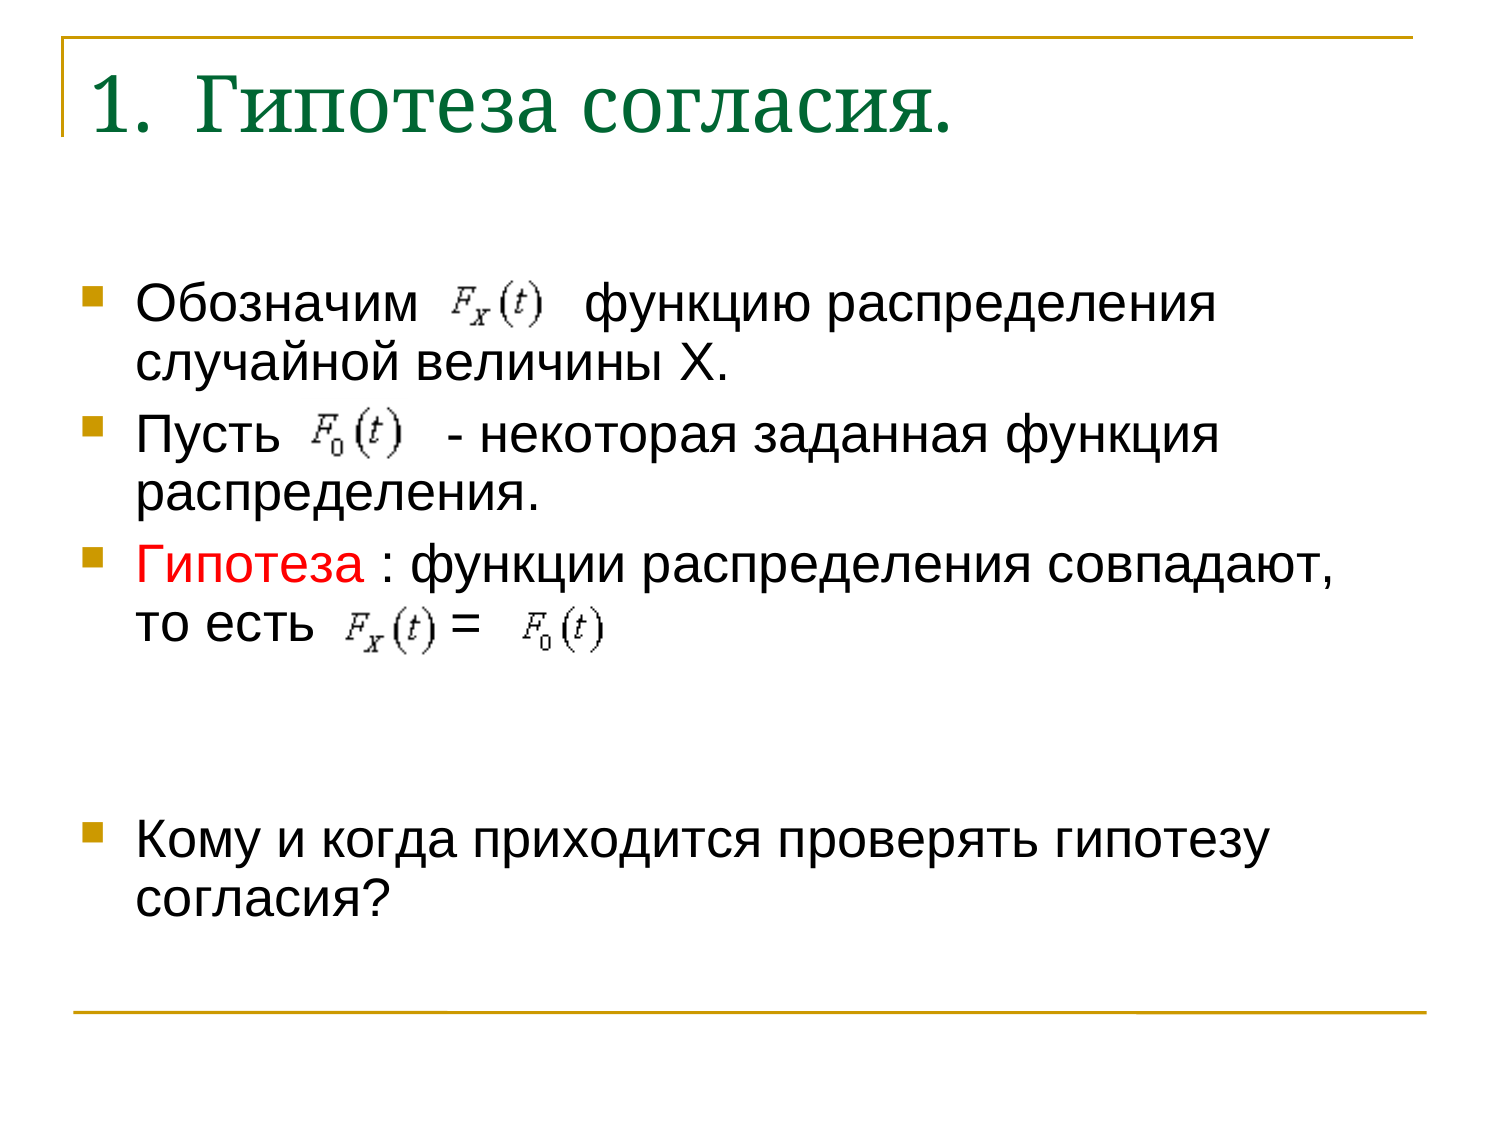

# 1. Гипотеза согласия.
Обозначим функцию распределения случайной величины Х.
Пусть - некоторая заданная функция распределения.
Гипотеза : функции распределения совпадают, то есть =
Кому и когда приходится проверять гипотезу согласия?